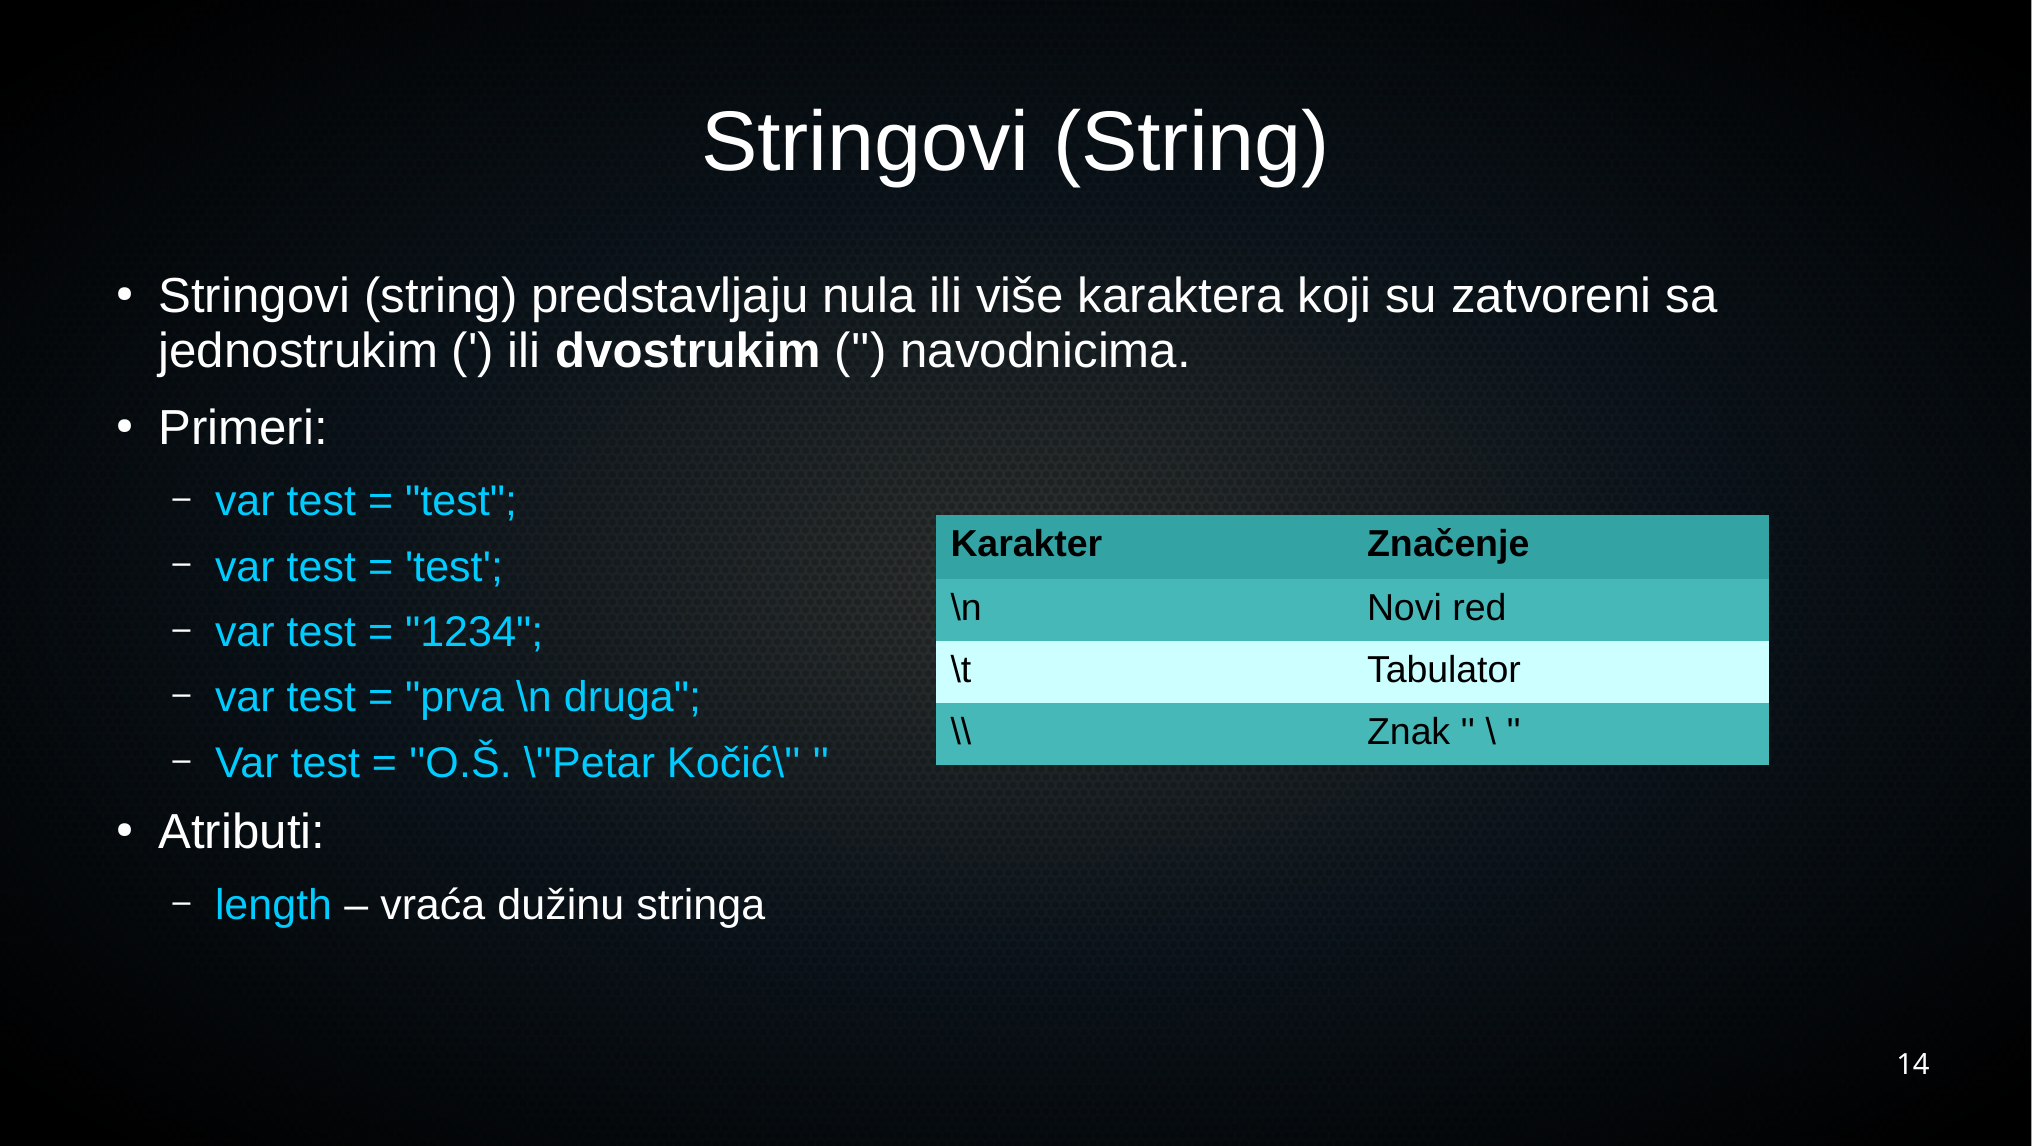

# Stringovi (String)
Stringovi (string) predstavljaju nula ili više karaktera koji su zatvoreni sa jednostrukim (') ili dvostrukim ('') navodnicima.
Primeri:
var test = "test";
var test = 'test';
var test = "1234";
var test = "prva \n druga";
Var test = ''O.Š. \''Petar Kočić\'' ''
Atributi:
length – vraća dužinu stringa
| Karakter | Značenje |
| --- | --- |
| \n | Novi red |
| \t | Tabulator |
| \\ | Znak '' \ '' |
14